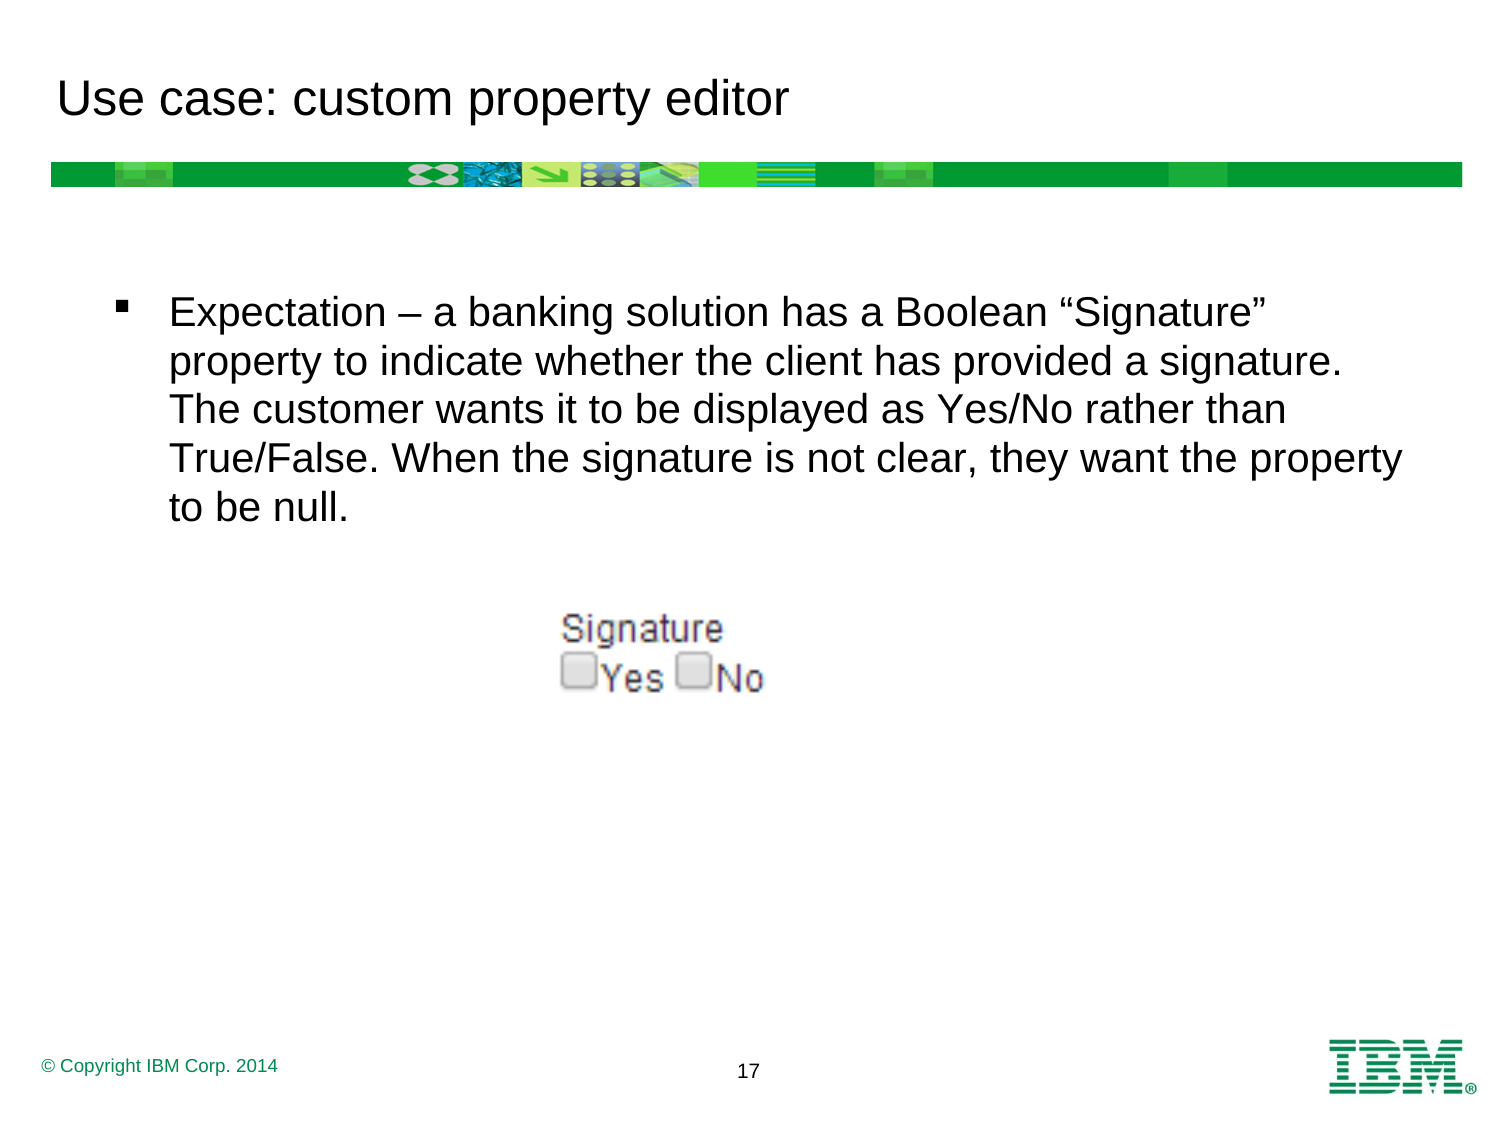

# Use case: custom property editor
Expectation – a banking solution has a Boolean “Signature” property to indicate whether the client has provided a signature. The customer wants it to be displayed as Yes/No rather than True/False. When the signature is not clear, they want the property to be null.
17